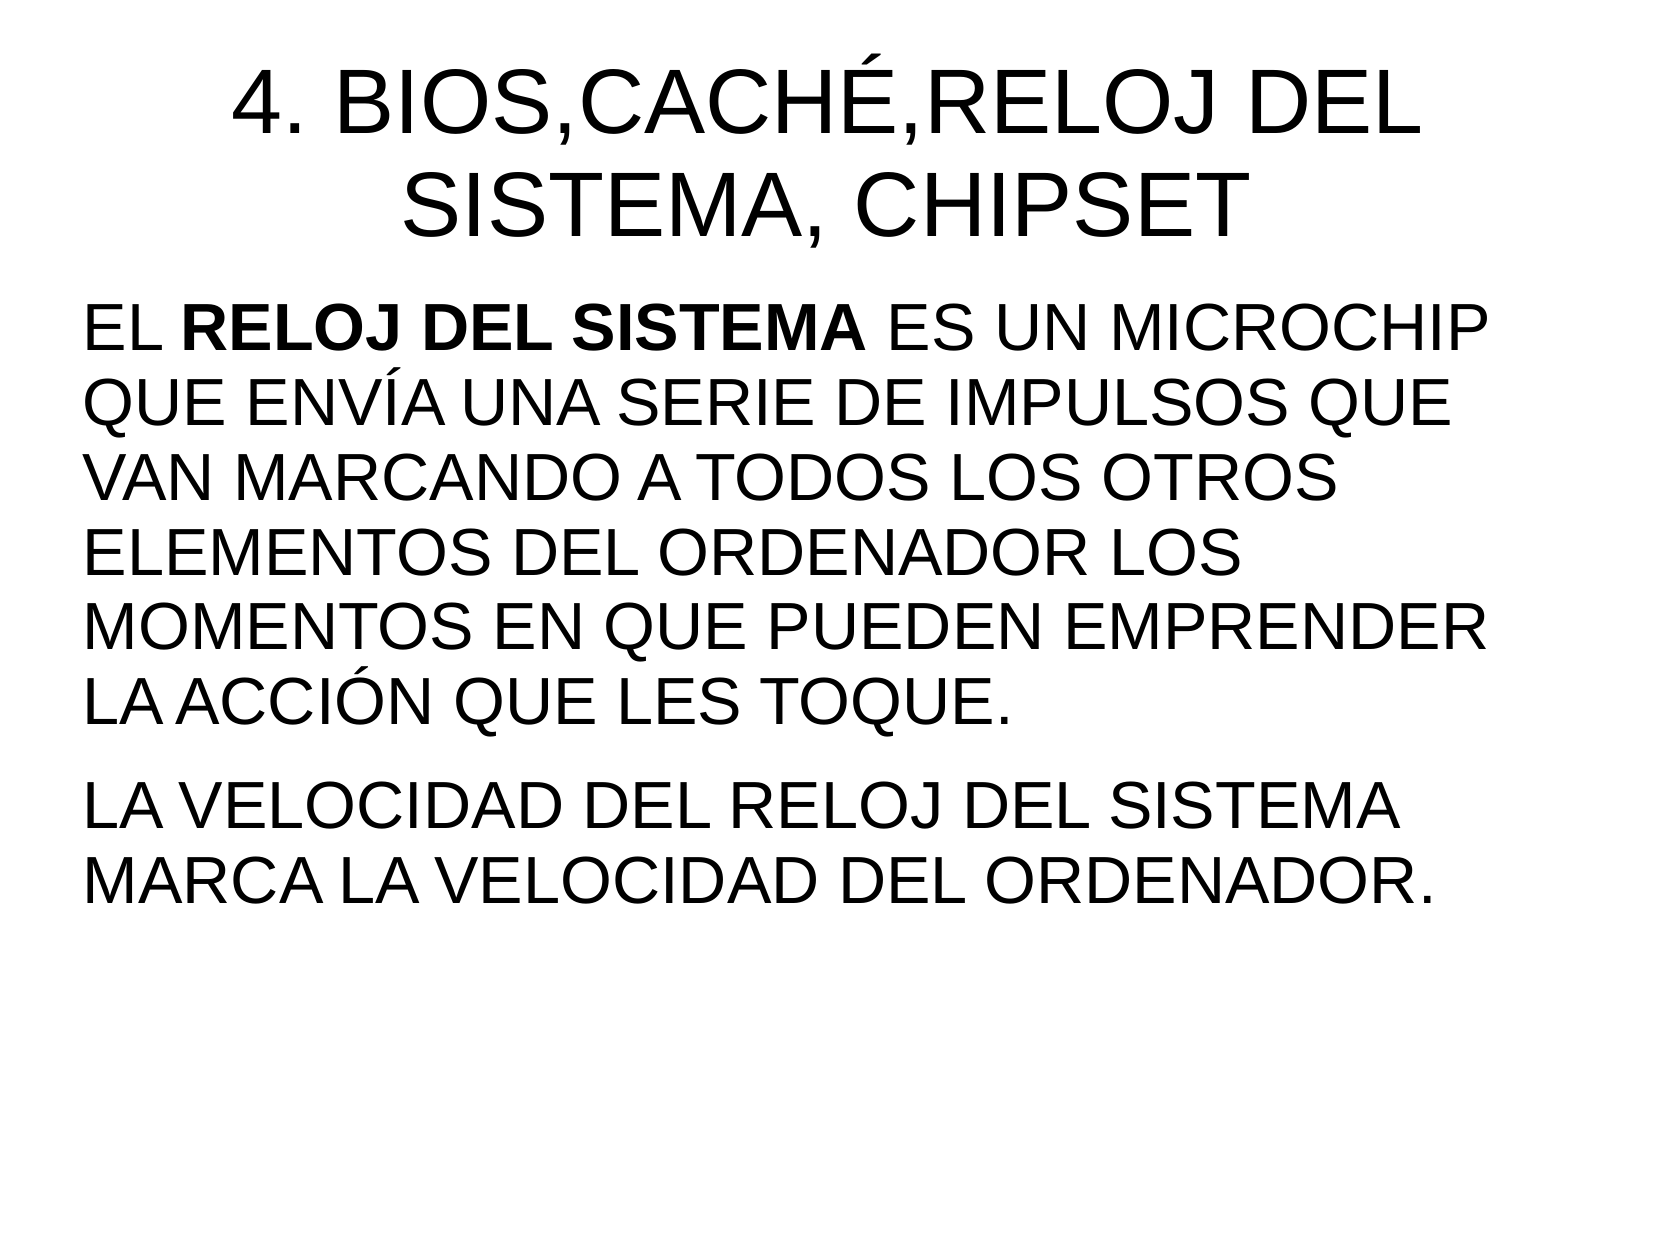

# 4. BIOS,CACHÉ,RELOJ DEL SISTEMA, CHIPSET
EL RELOJ DEL SISTEMA ES UN MICROCHIP QUE ENVÍA UNA SERIE DE IMPULSOS QUE VAN MARCANDO A TODOS LOS OTROS ELEMENTOS DEL ORDENADOR LOS MOMENTOS EN QUE PUEDEN EMPRENDER LA ACCIÓN QUE LES TOQUE.
LA VELOCIDAD DEL RELOJ DEL SISTEMA MARCA LA VELOCIDAD DEL ORDENADOR.